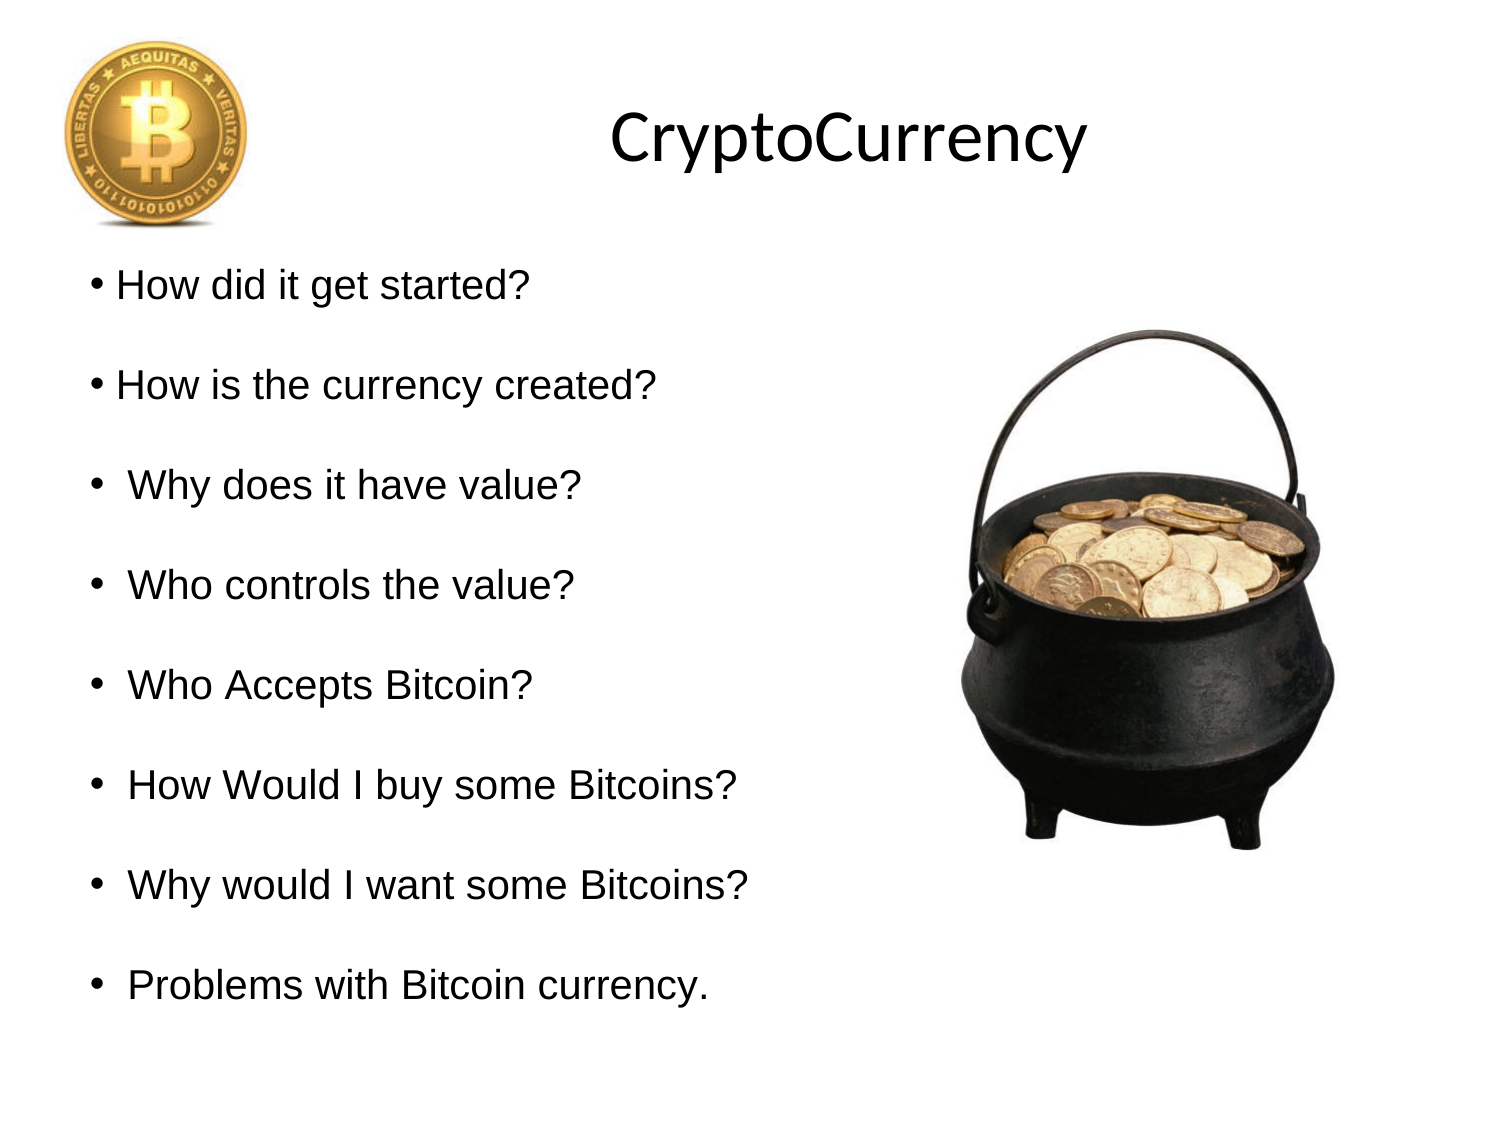

# CryptoCurrency
 How did it get started?
 How is the currency created?
 Why does it have value?
 Who controls the value?
 Who Accepts Bitcoin?
 How Would I buy some Bitcoins?
 Why would I want some Bitcoins?
 Problems with Bitcoin currency.